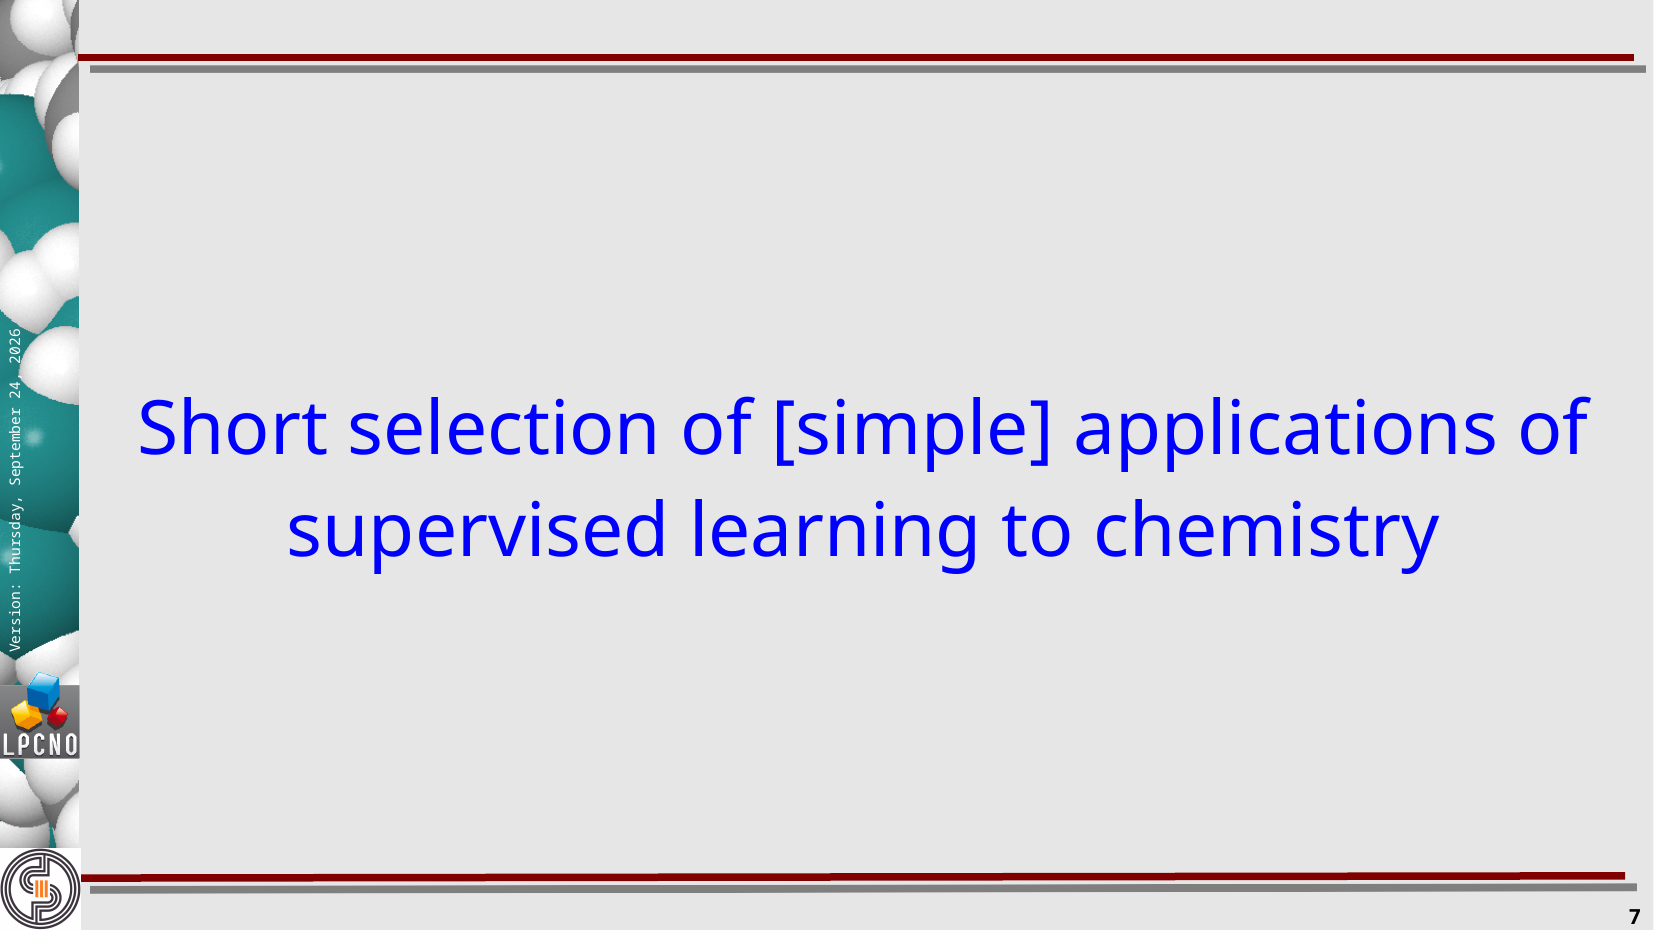

# Short selection of [simple] applications of
supervised learning to chemistry